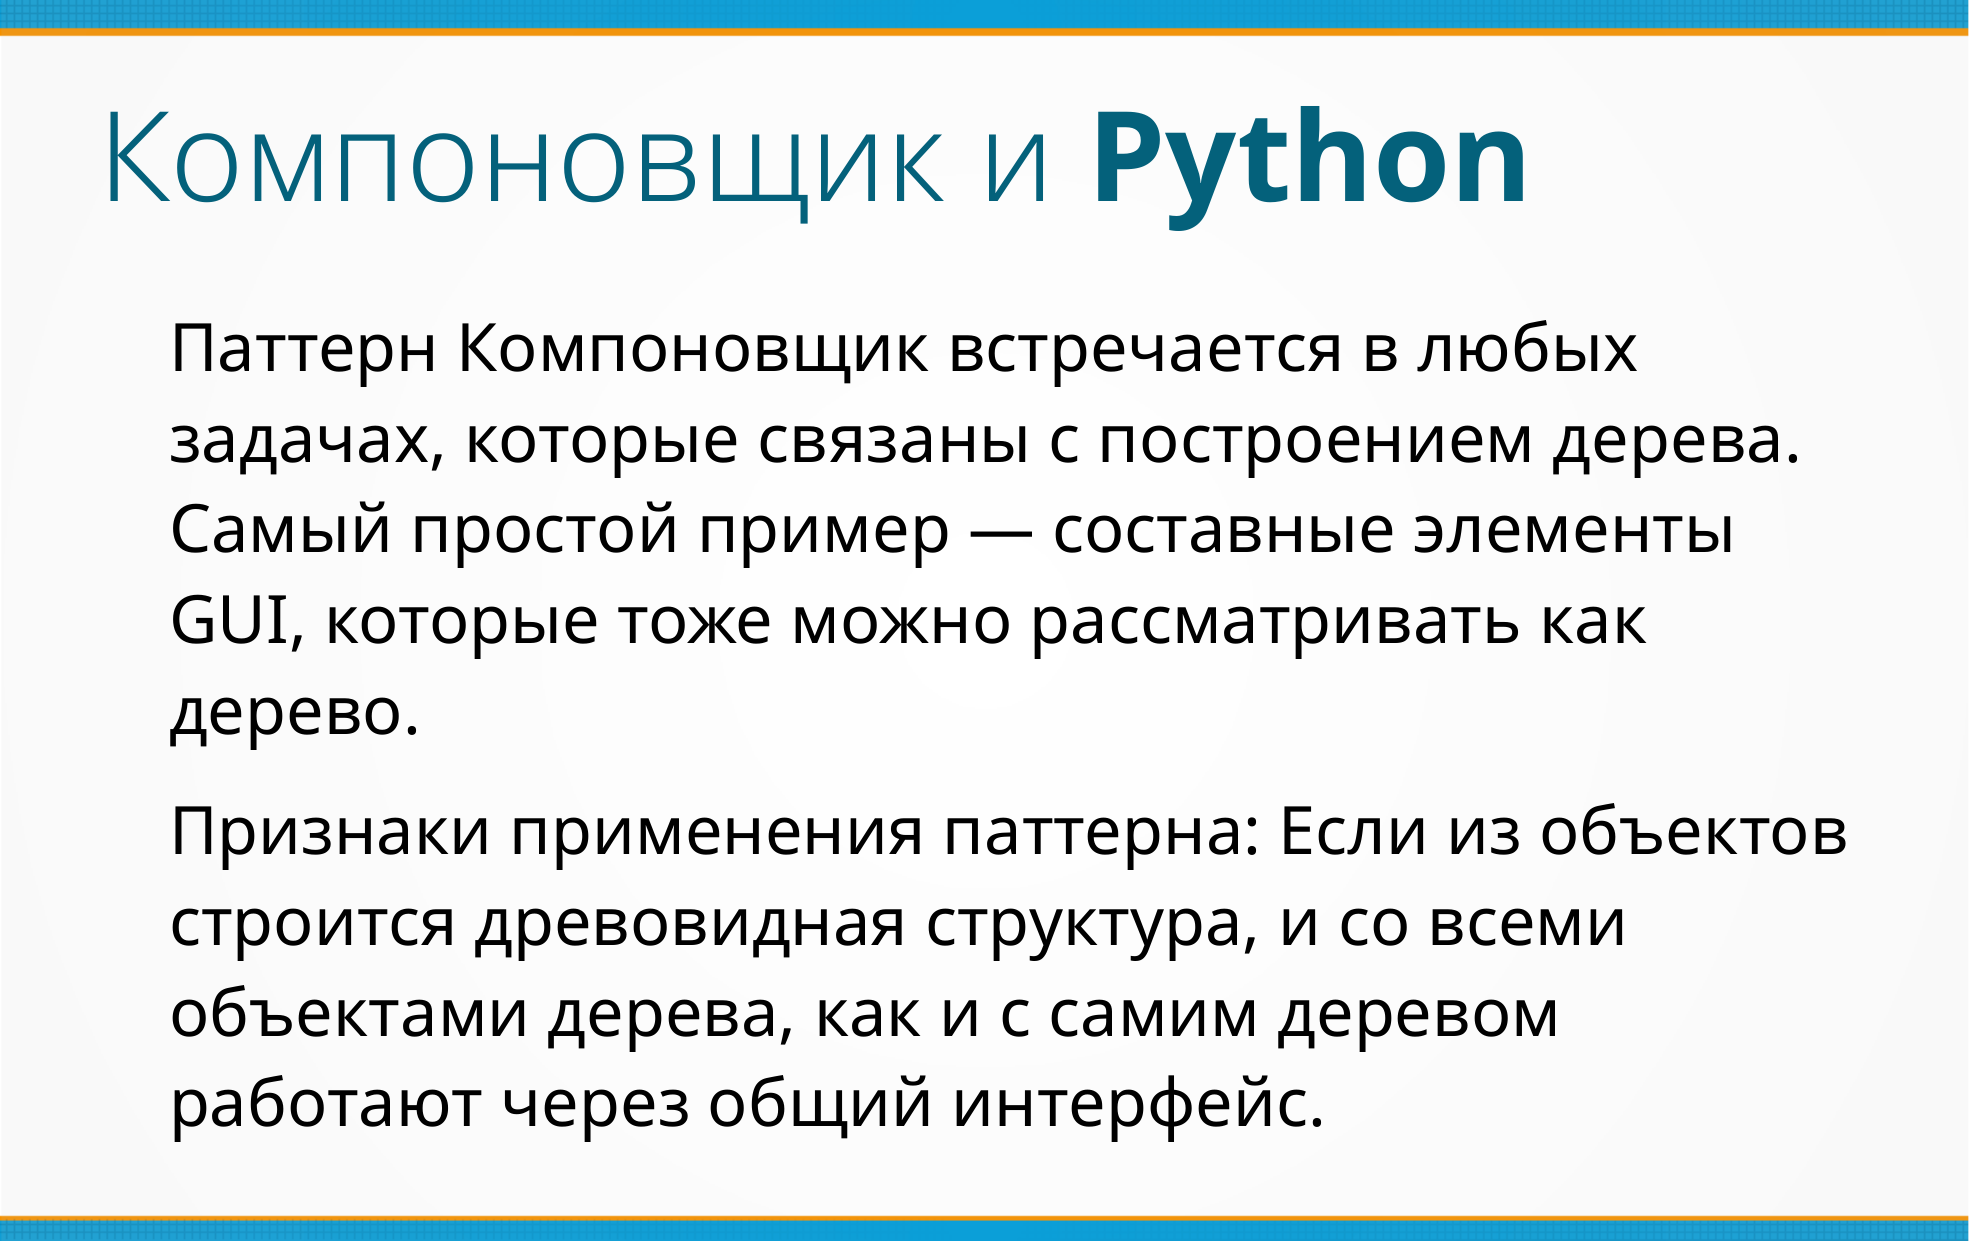

# Компоновщик и Python
Паттерн Компоновщик встречается в любых задачах, которые связаны с построением дерева. Самый простой пример — составные элементы GUI, которые тоже можно рассматривать как дерево.
Признаки применения паттерна: Если из объектов строится древовидная структура, и со всеми объектами дерева, как и с самим деревом работают через общий интерфейс.